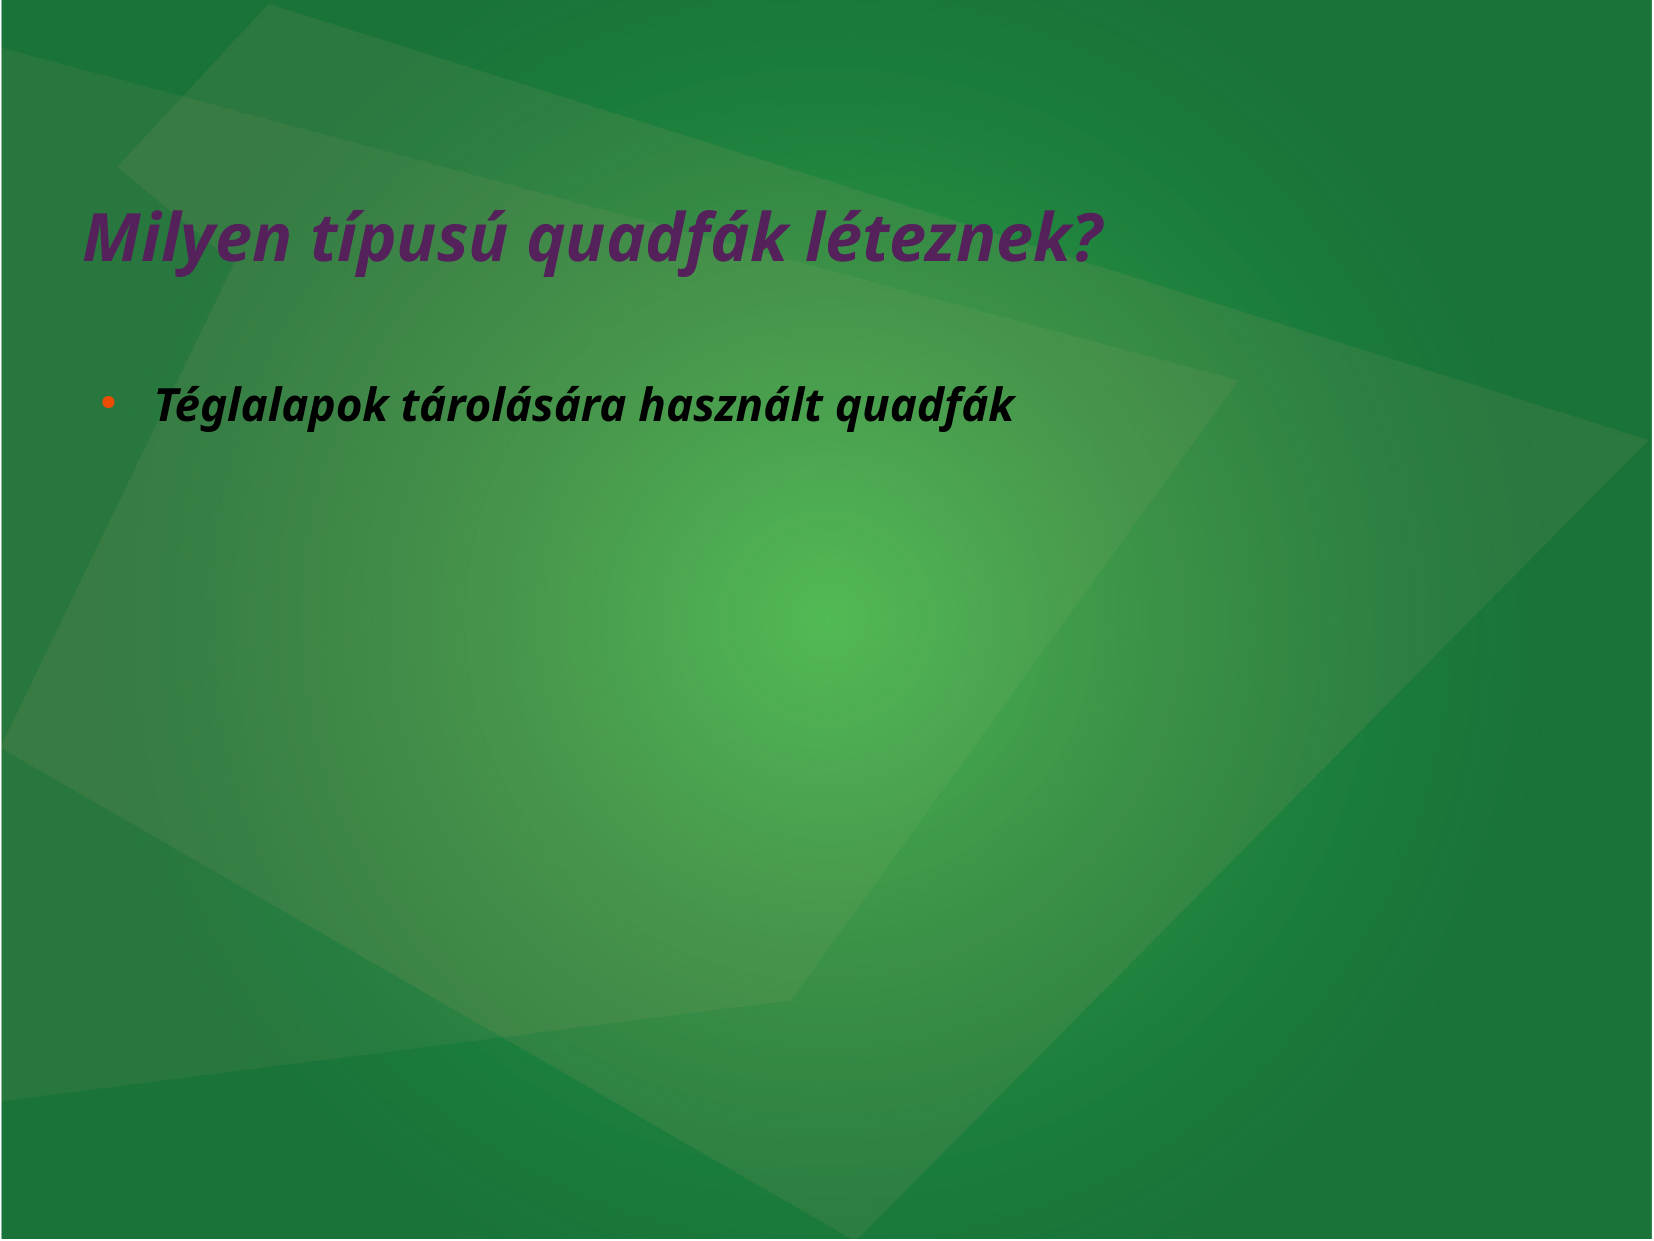

# Milyen típusú quadfák léteznek?
Téglalapok tárolására használt quadfák